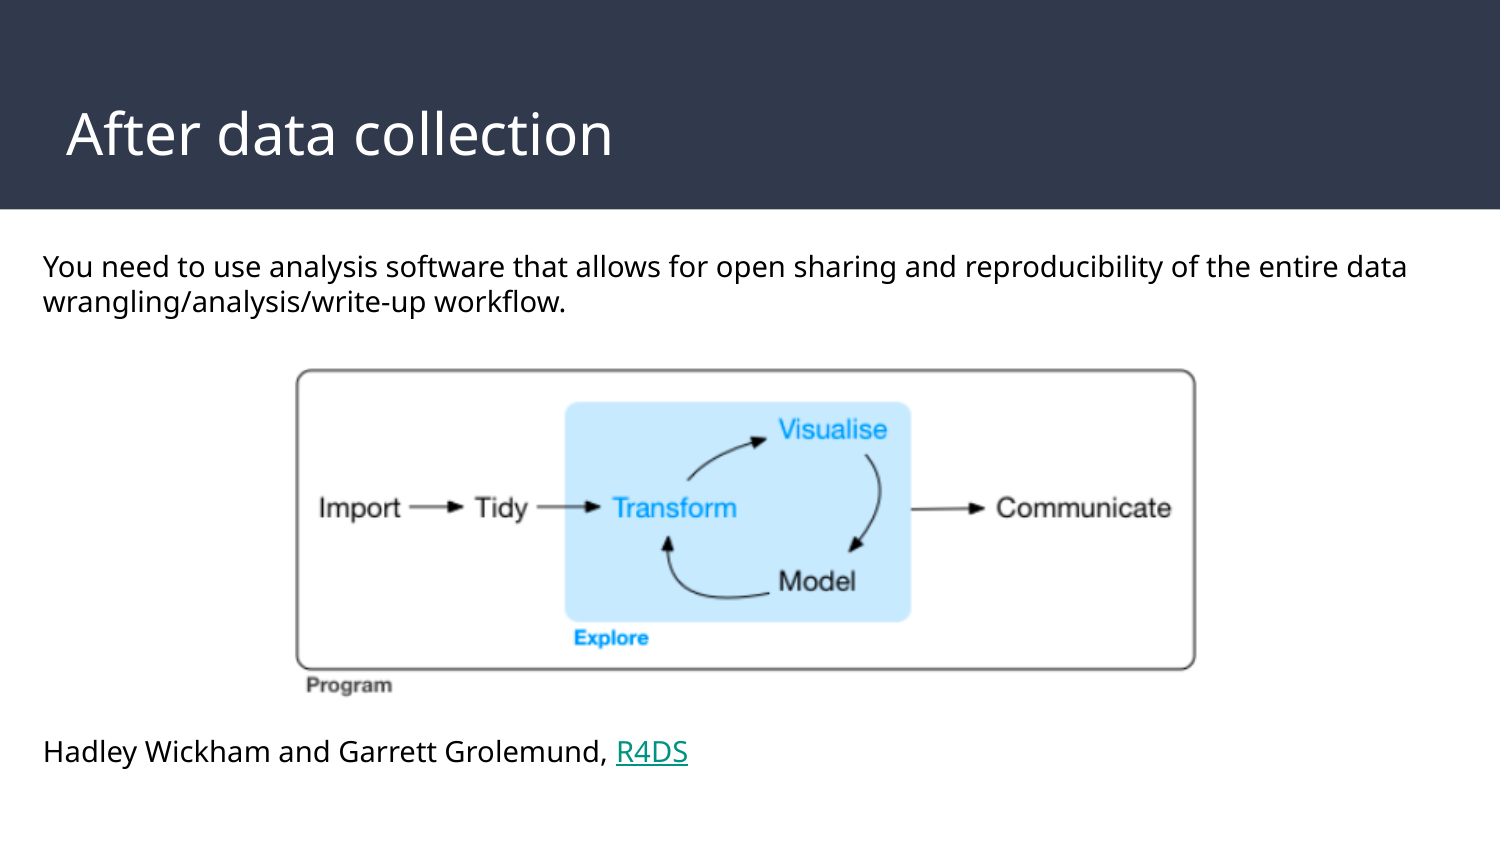

# After data collection
You need to use analysis software that allows for open sharing and reproducibility of the entire data wrangling/analysis/write-up workflow.
Hadley Wickham and Garrett Grolemund, R4DS